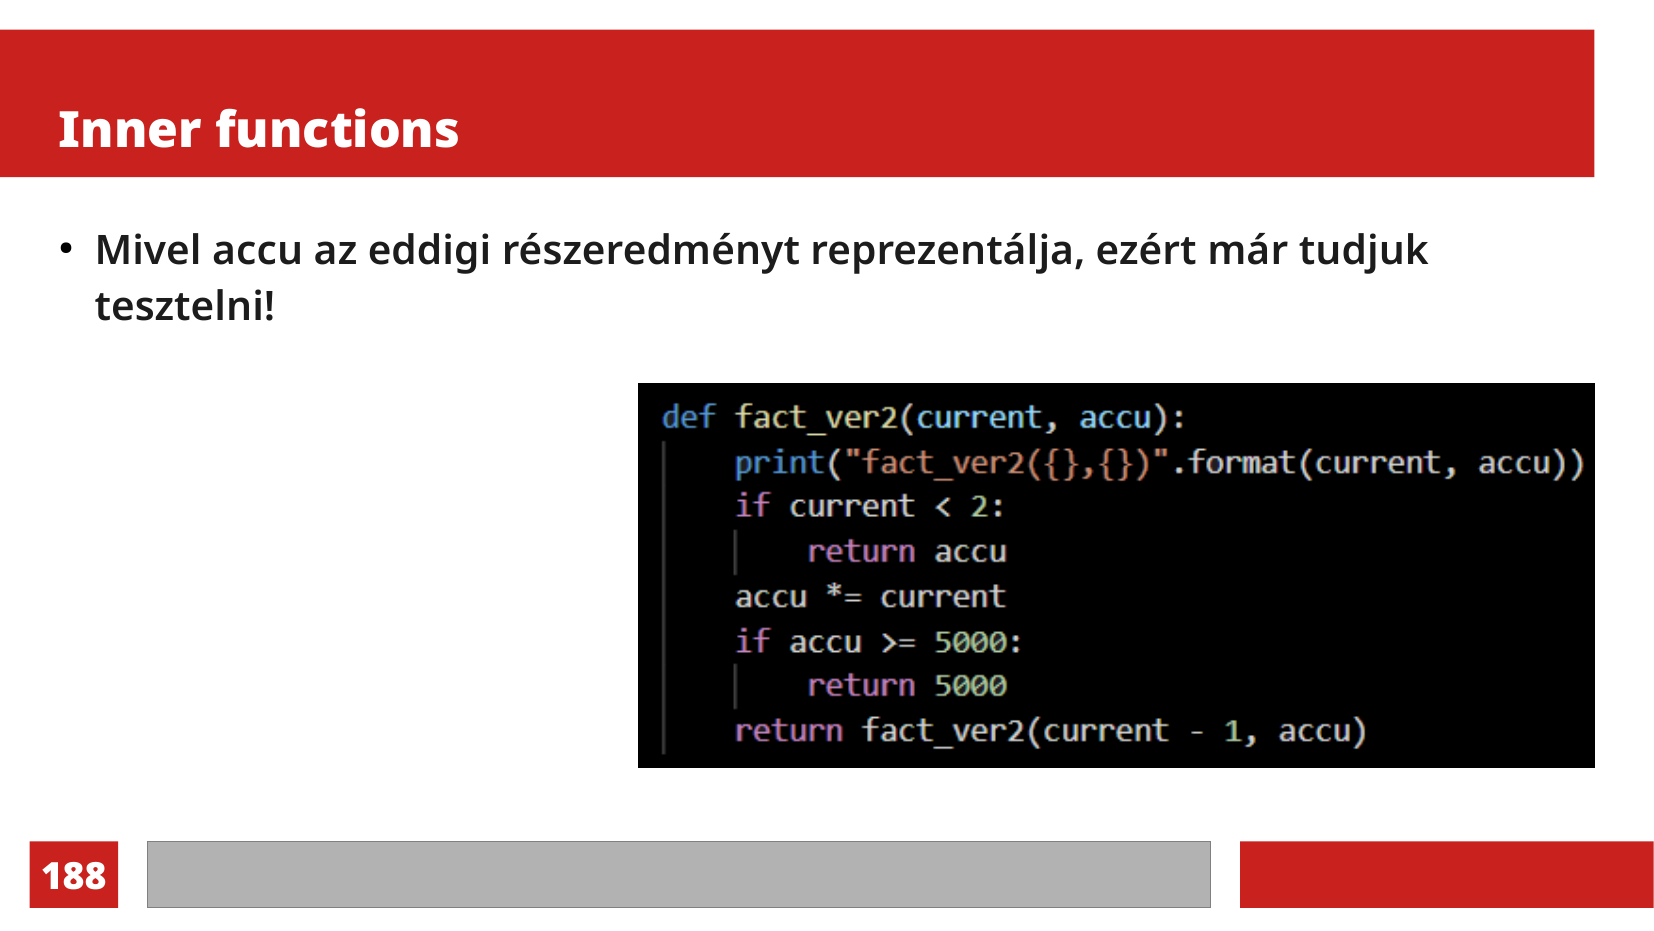

# Inner functions
Mivel accu az eddigi részeredményt reprezentálja, ezért már tudjuk tesztelni!
188